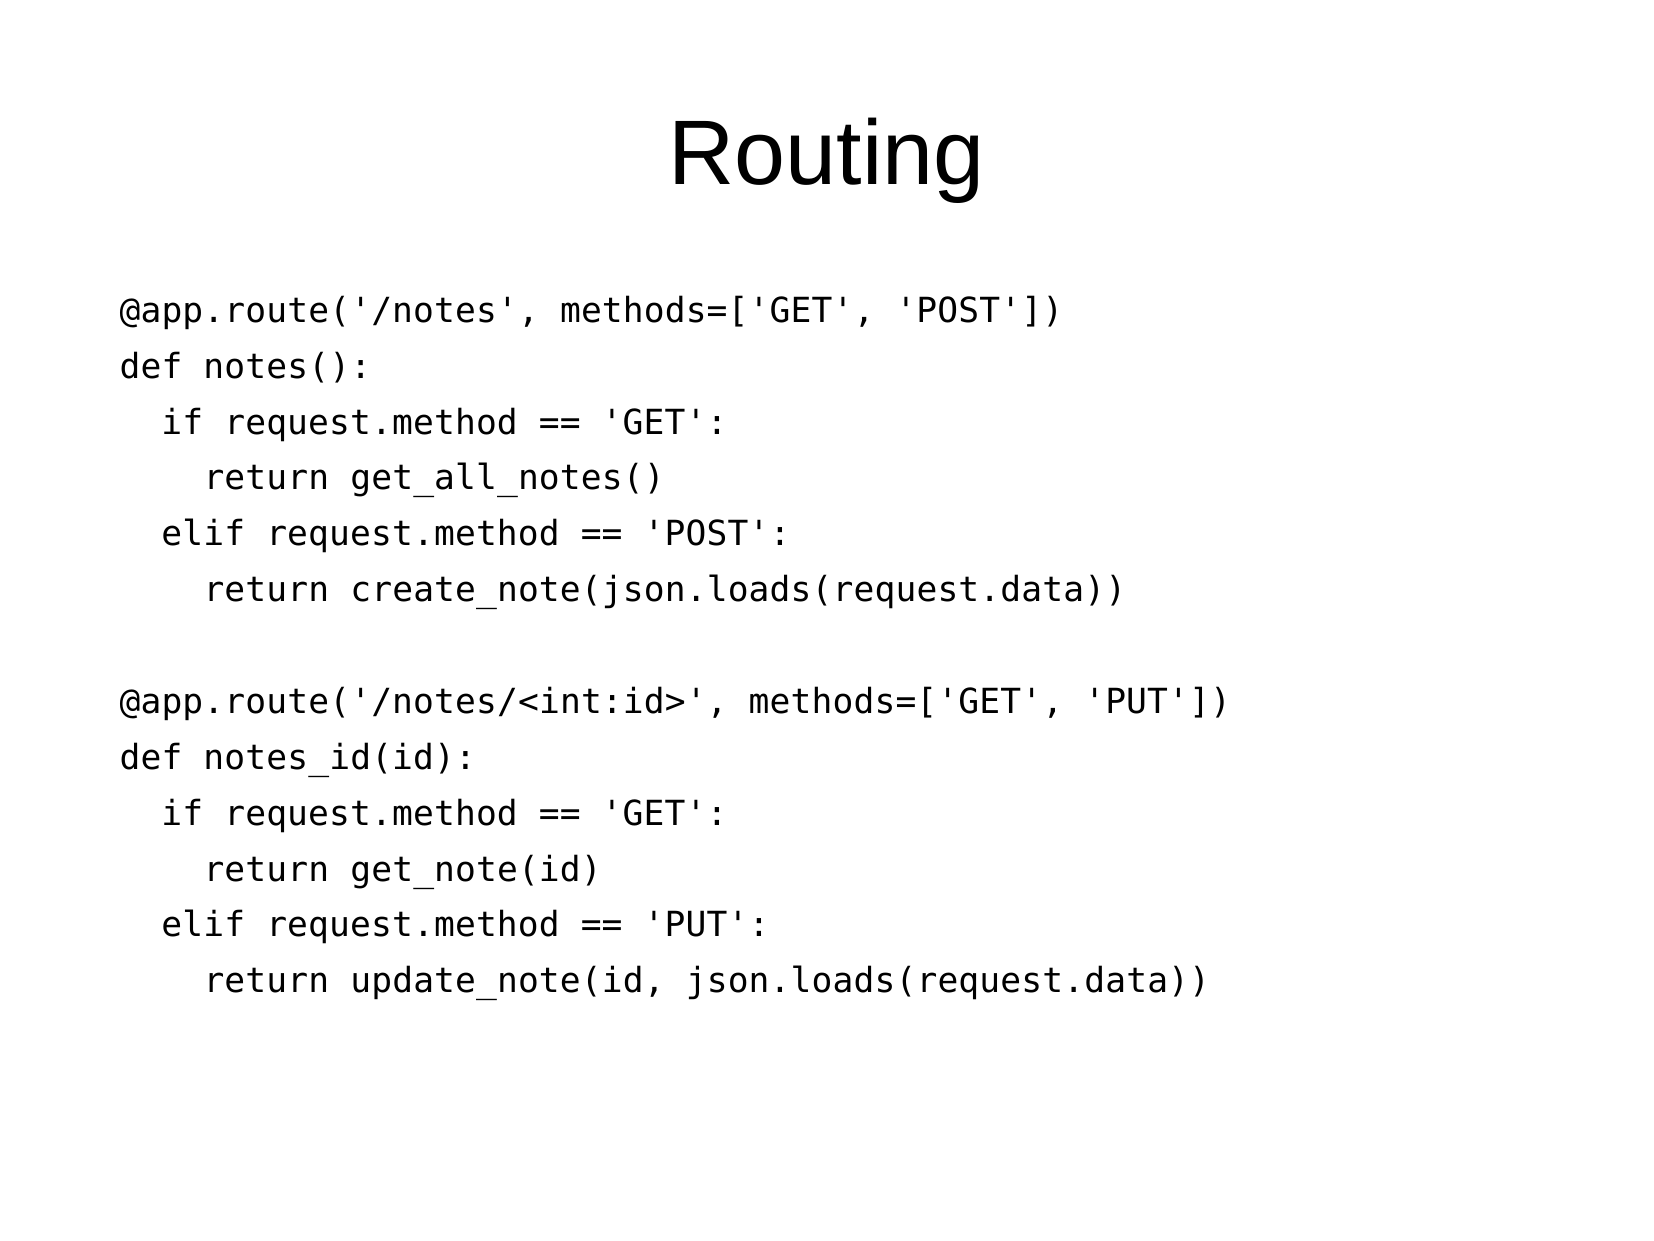

# Routing
@app.route('/notes', methods=['GET', 'POST'])
def notes():
 if request.method == 'GET':
 return get_all_notes()
 elif request.method == 'POST':
 return create_note(json.loads(request.data))
@app.route('/notes/<int:id>', methods=['GET', 'PUT'])
def notes_id(id):
 if request.method == 'GET':
 return get_note(id)
 elif request.method == 'PUT':
 return update_note(id, json.loads(request.data))